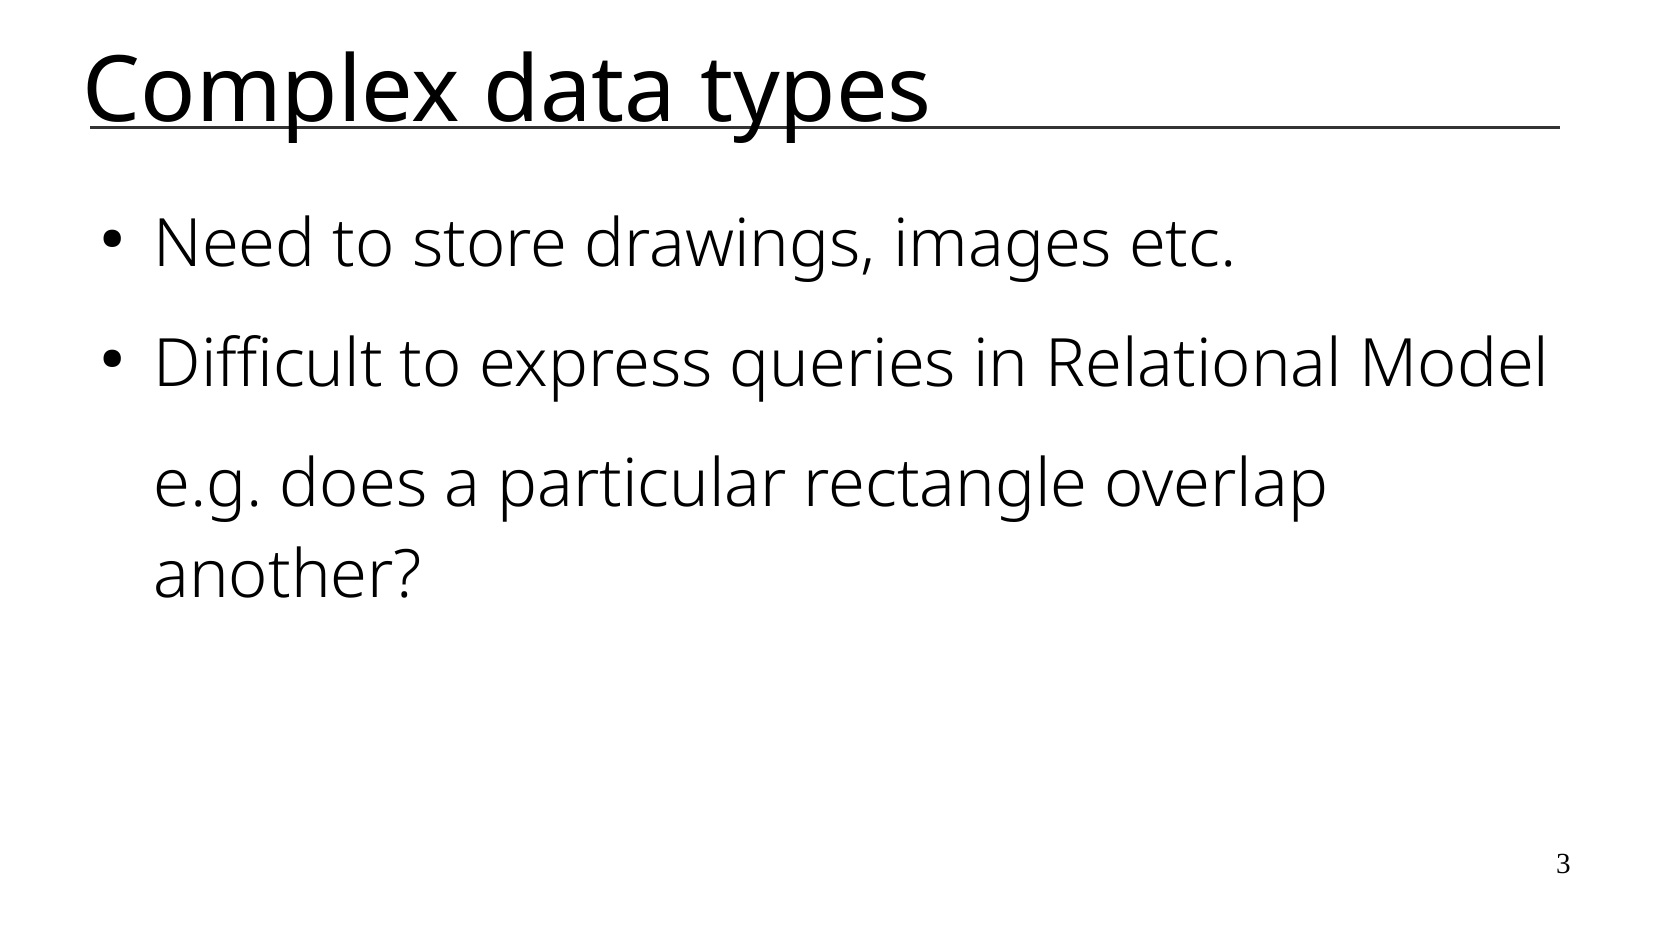

# Complex data types
Need to store drawings, images etc.
Difficult to express queries in Relational Model
e.g. does a particular rectangle overlap another?
3